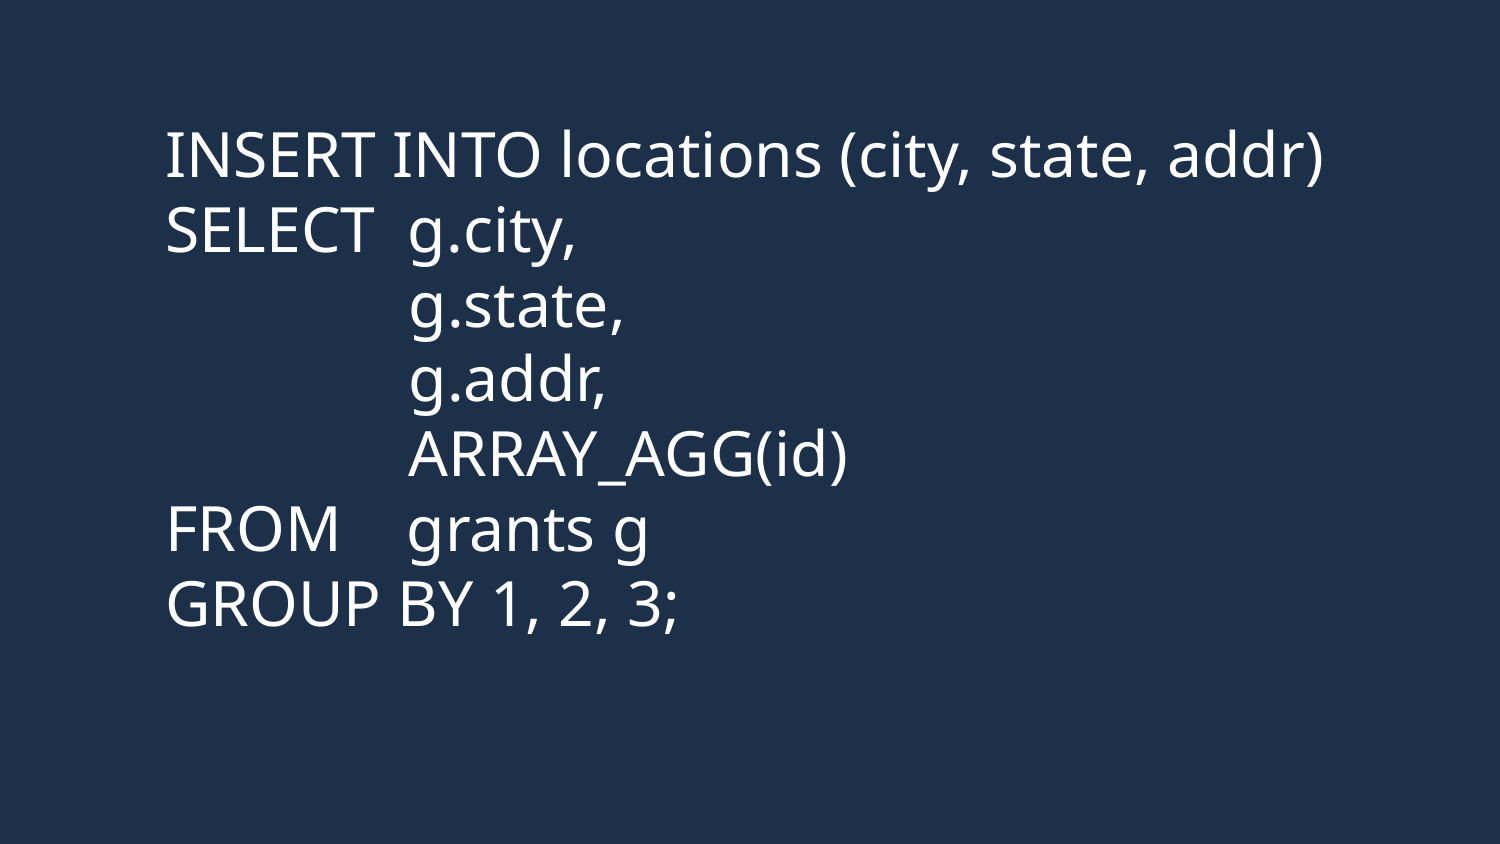

# INSERT INTO locations (city, state, addr)
SELECT g.city,
 g.state,
 g.addr,
 ARRAY_AGG(id)
FROM grants g
GROUP BY 1, 2, 3;